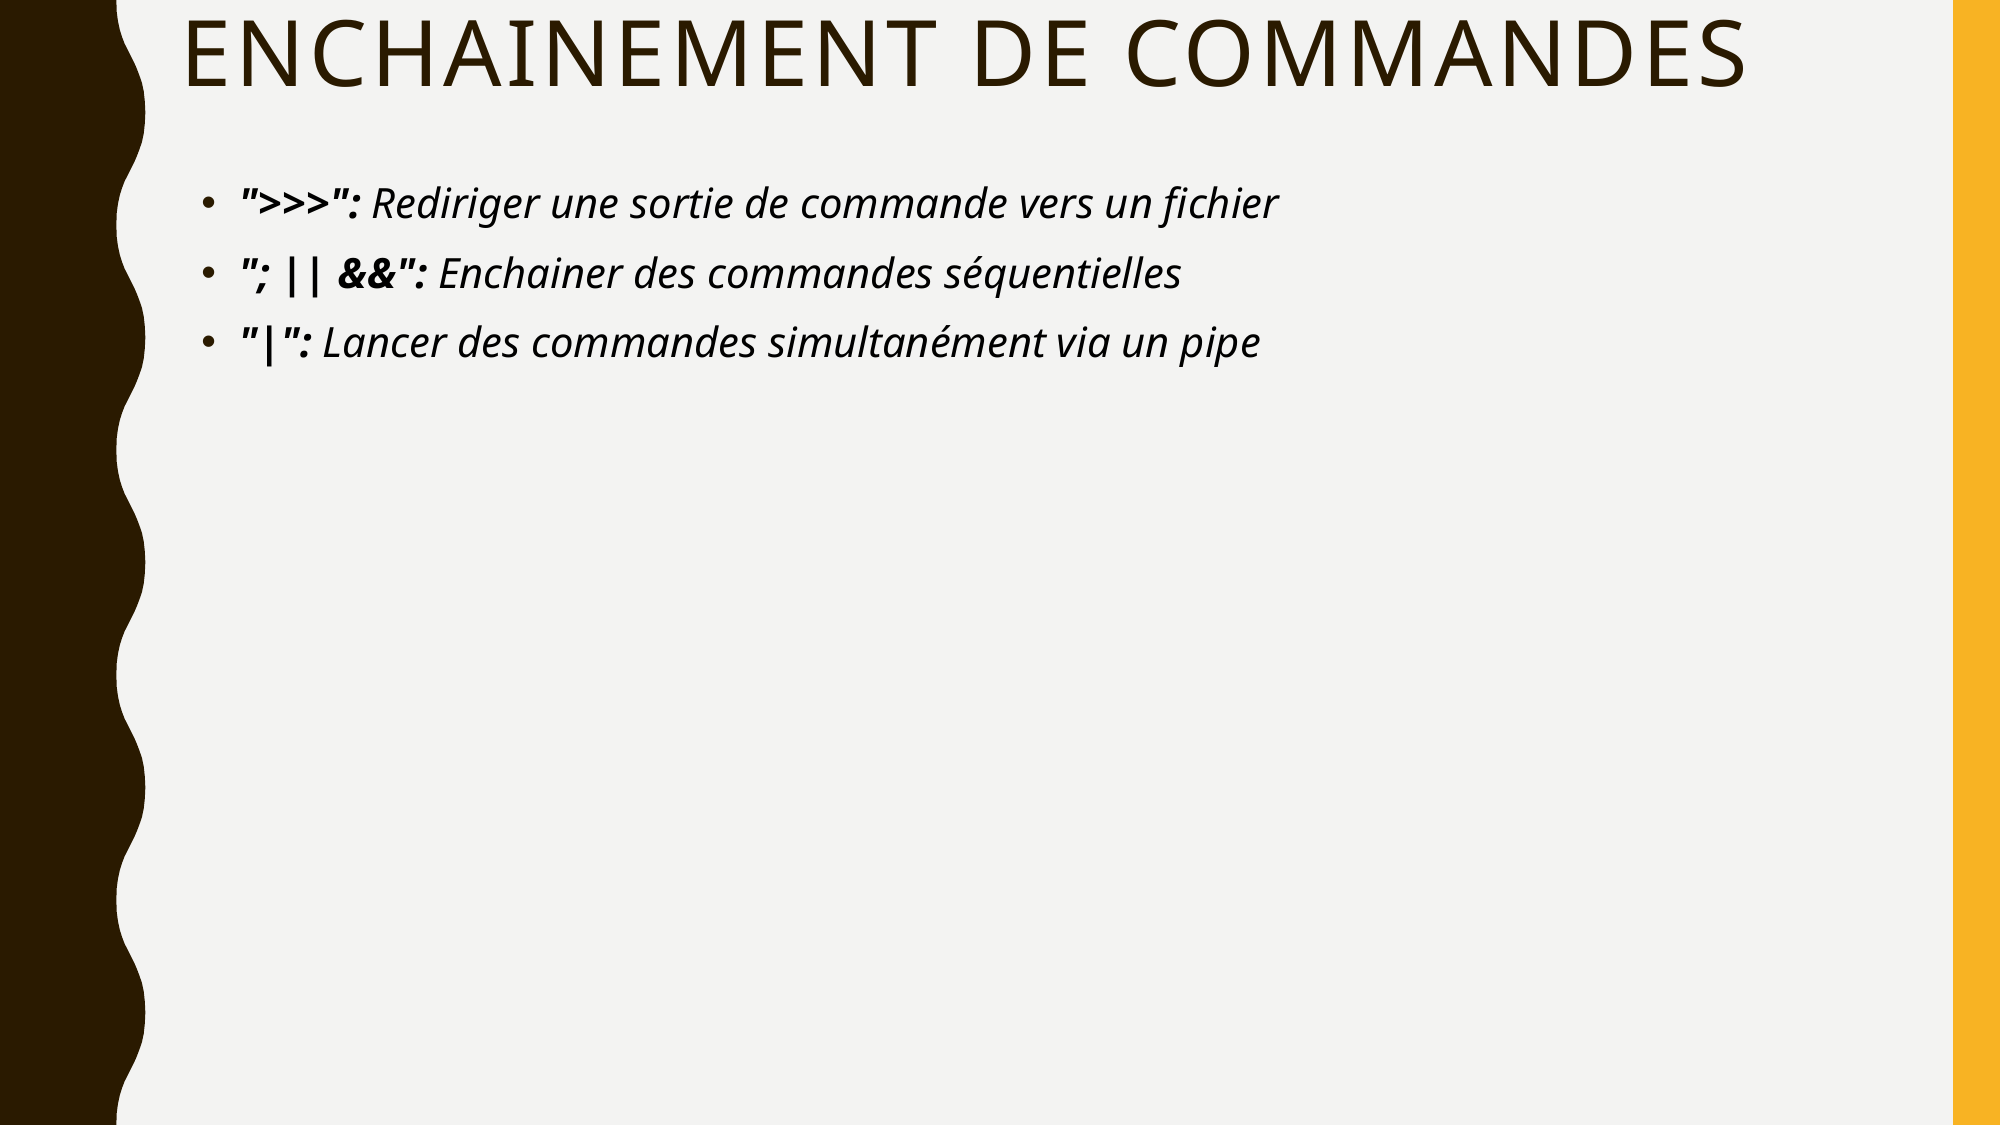

# Enchainement de commandes
">>>": Rediriger une sortie de commande vers un fichier
"; || &&": Enchainer des commandes séquentielles
"|": Lancer des commandes simultanément via un pipe